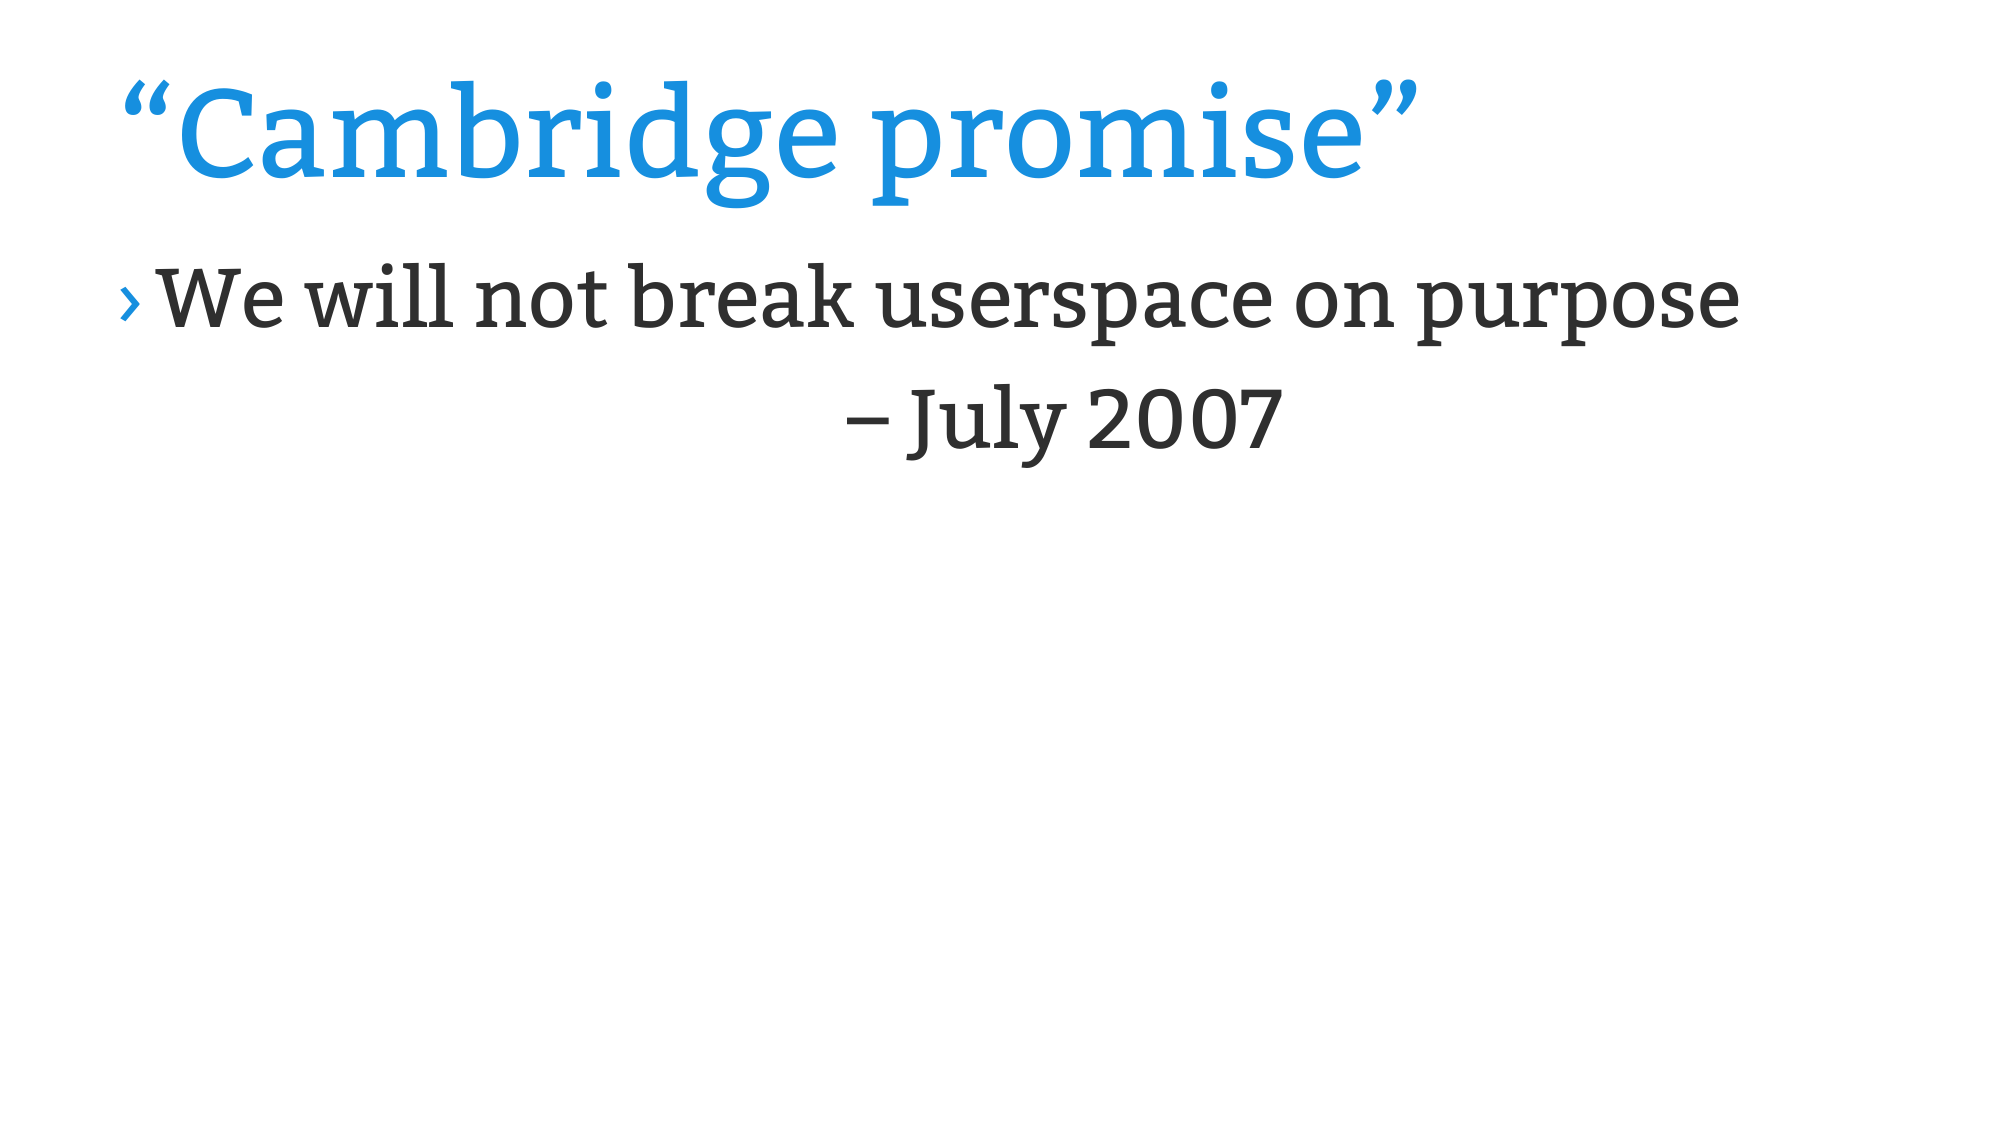

# “Cambridge promise”
We will not break userspace on purpose
 – July 2007